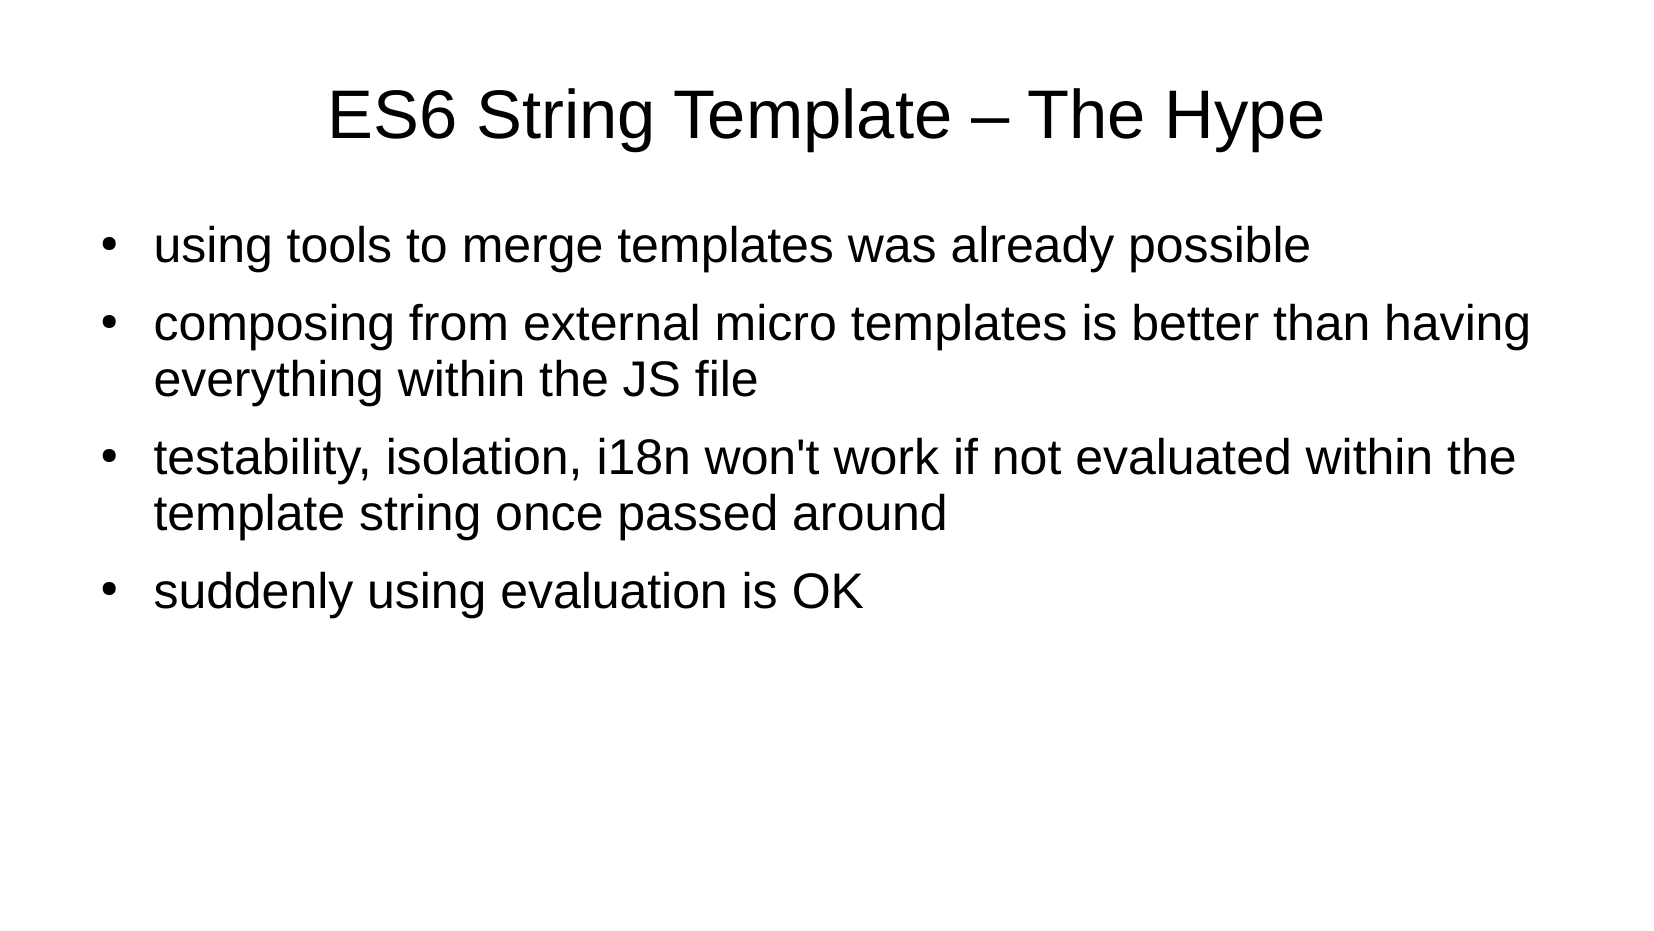

# ES6 String Template – The Hype
using tools to merge templates was already possible
composing from external micro templates is better than having everything within the JS file
testability, isolation, i18n won't work if not evaluated within the template string once passed around
suddenly using evaluation is OK